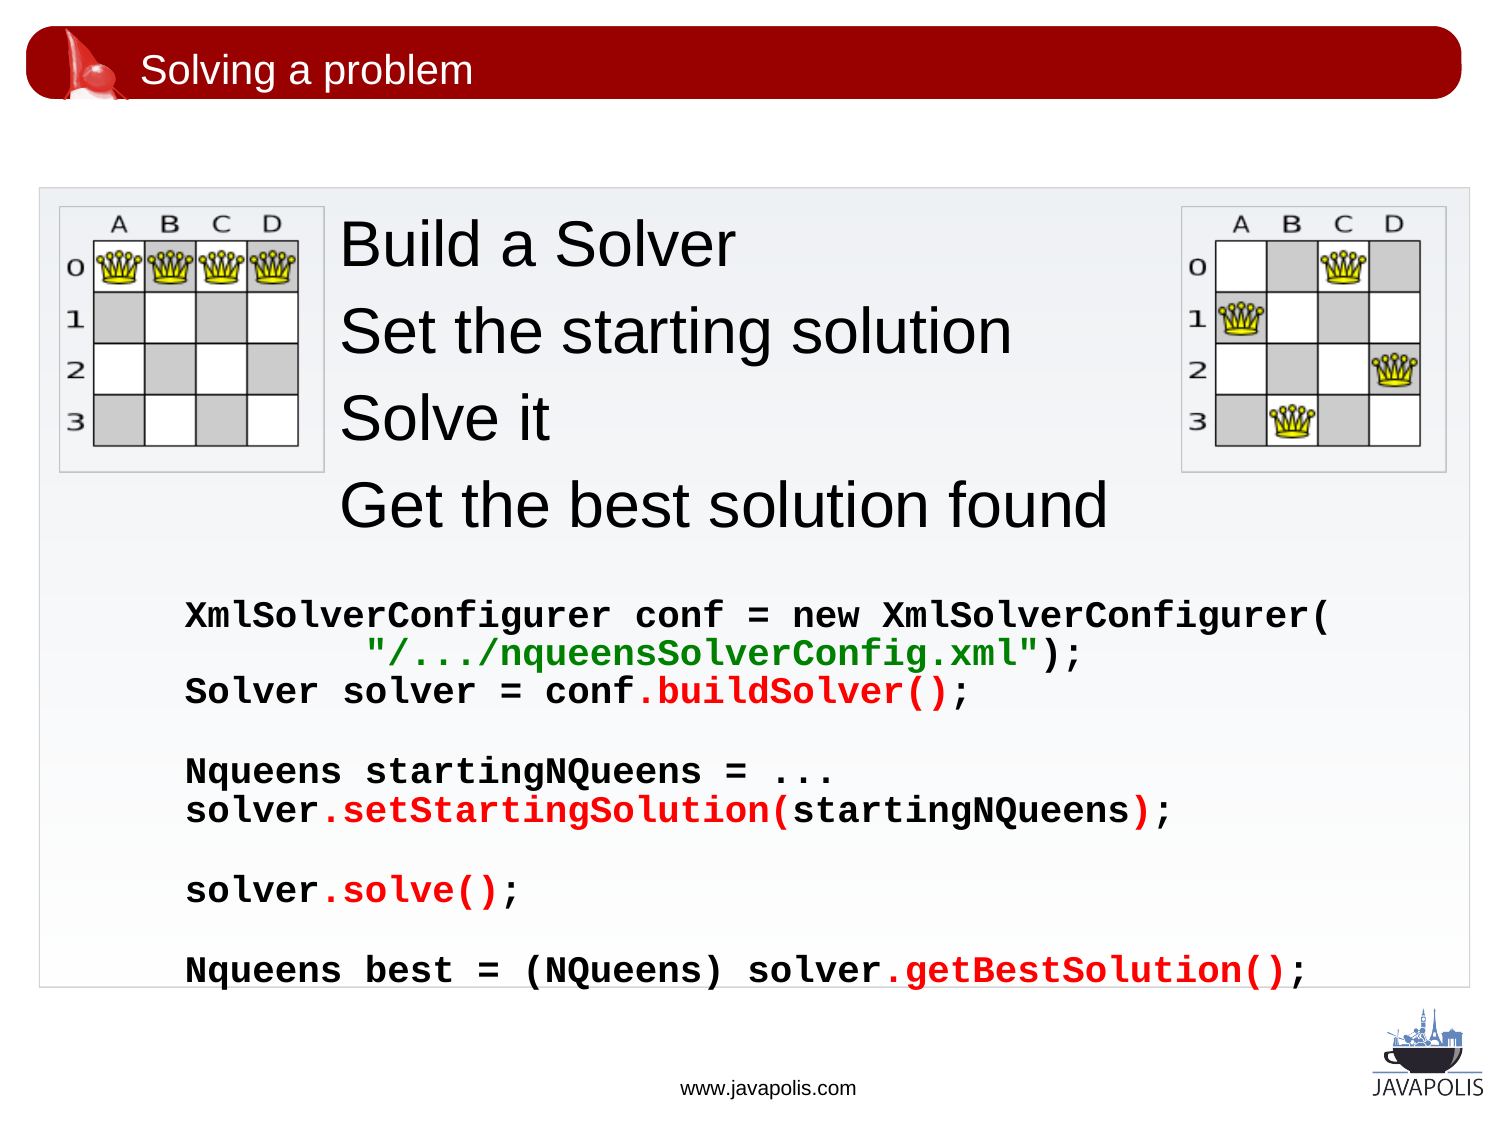

# Solving a problem
Build a Solver
Set the starting solution
Solve it
Get the best solution found
XmlSolverConfigurer conf = new XmlSolverConfigurer(
 "/.../nqueensSolverConfig.xml");
Solver solver = conf.buildSolver();
Nqueens startingNQueens = ...
solver.setStartingSolution(startingNQueens);
solver.solve();
Nqueens best = (NQueens) solver.getBestSolution();